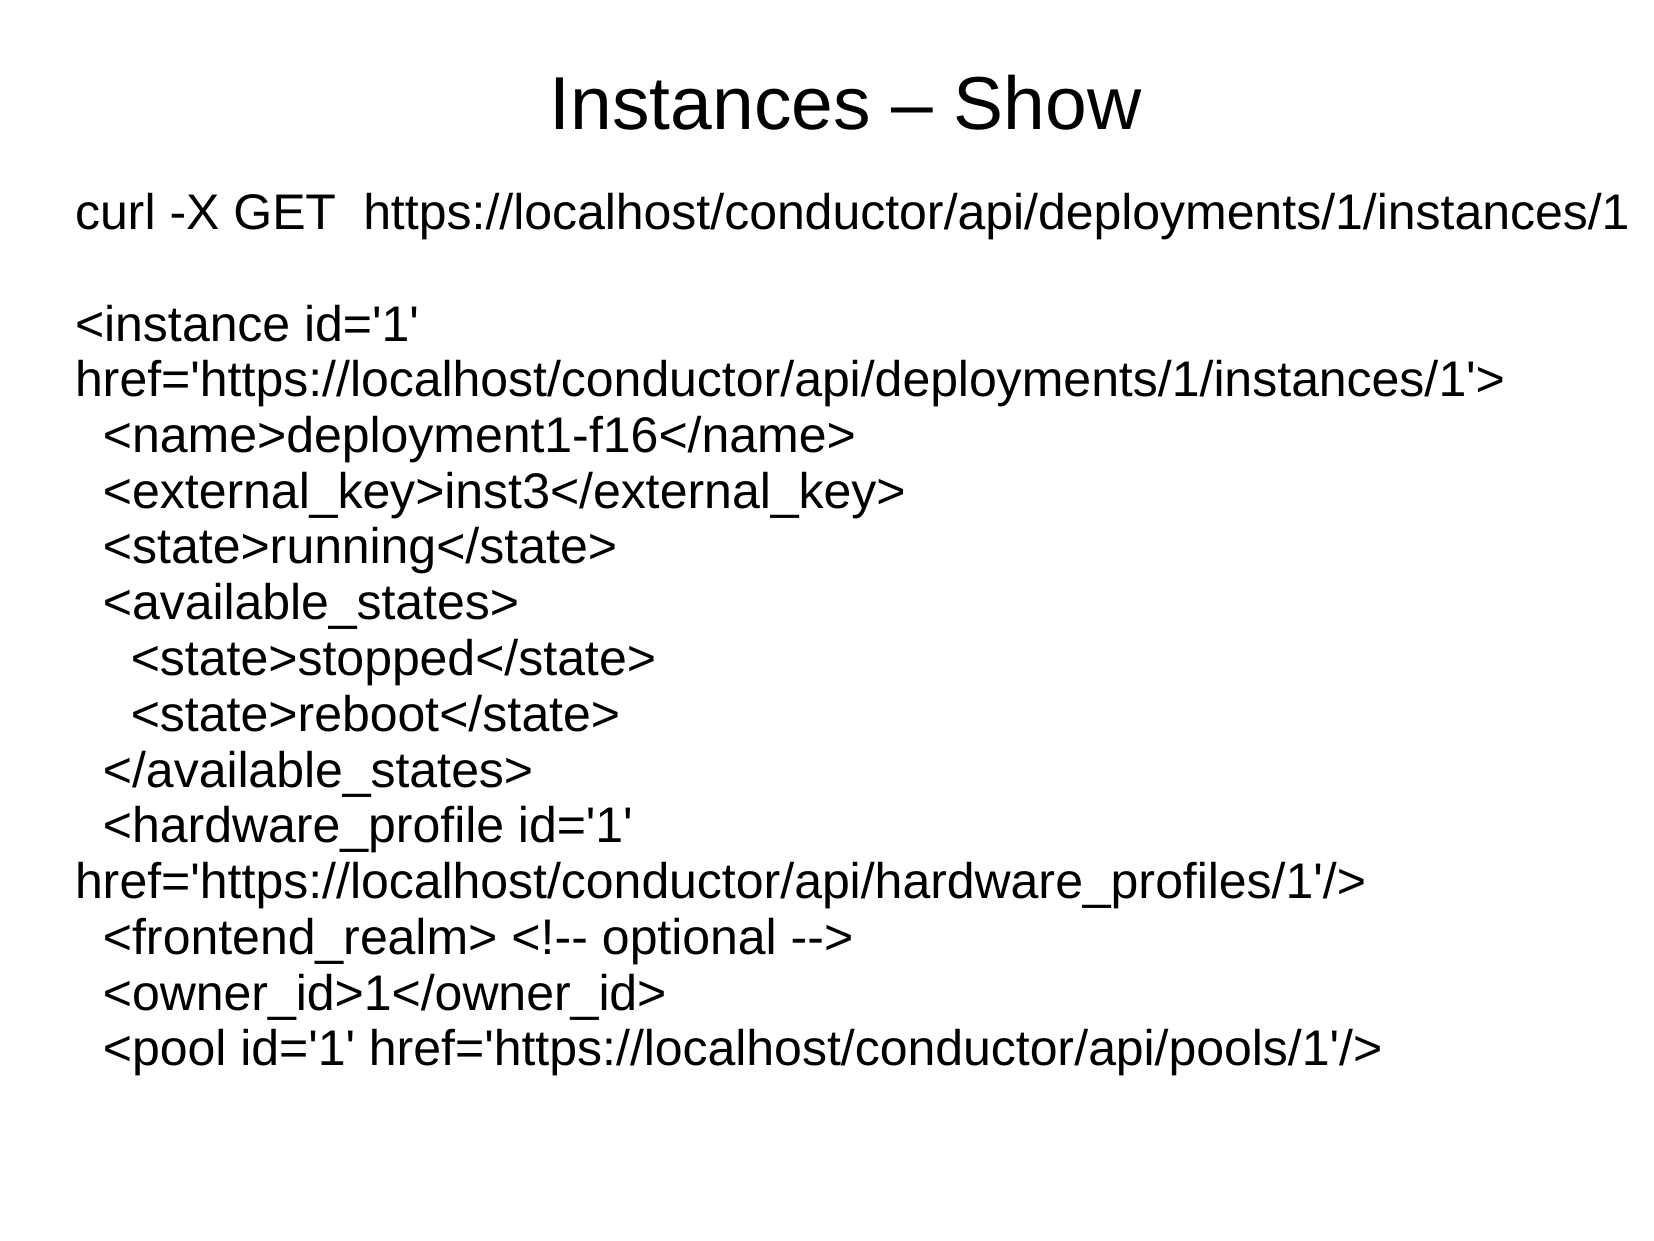

# Instances – Show
curl -X GET https://localhost/conductor/api/deployments/1/instances/1
<instance id='1' href='https://localhost/conductor/api/deployments/1/instances/1'>
 <name>deployment1-f16</name>
 <external_key>inst3</external_key>
 <state>running</state>
 <available_states>
 <state>stopped</state>
 <state>reboot</state>
 </available_states>
 <hardware_profile id='1' href='https://localhost/conductor/api/hardware_profiles/1'/>
 <frontend_realm> <!-- optional -->
 <owner_id>1</owner_id>
 <pool id='1' href='https://localhost/conductor/api/pools/1'/>